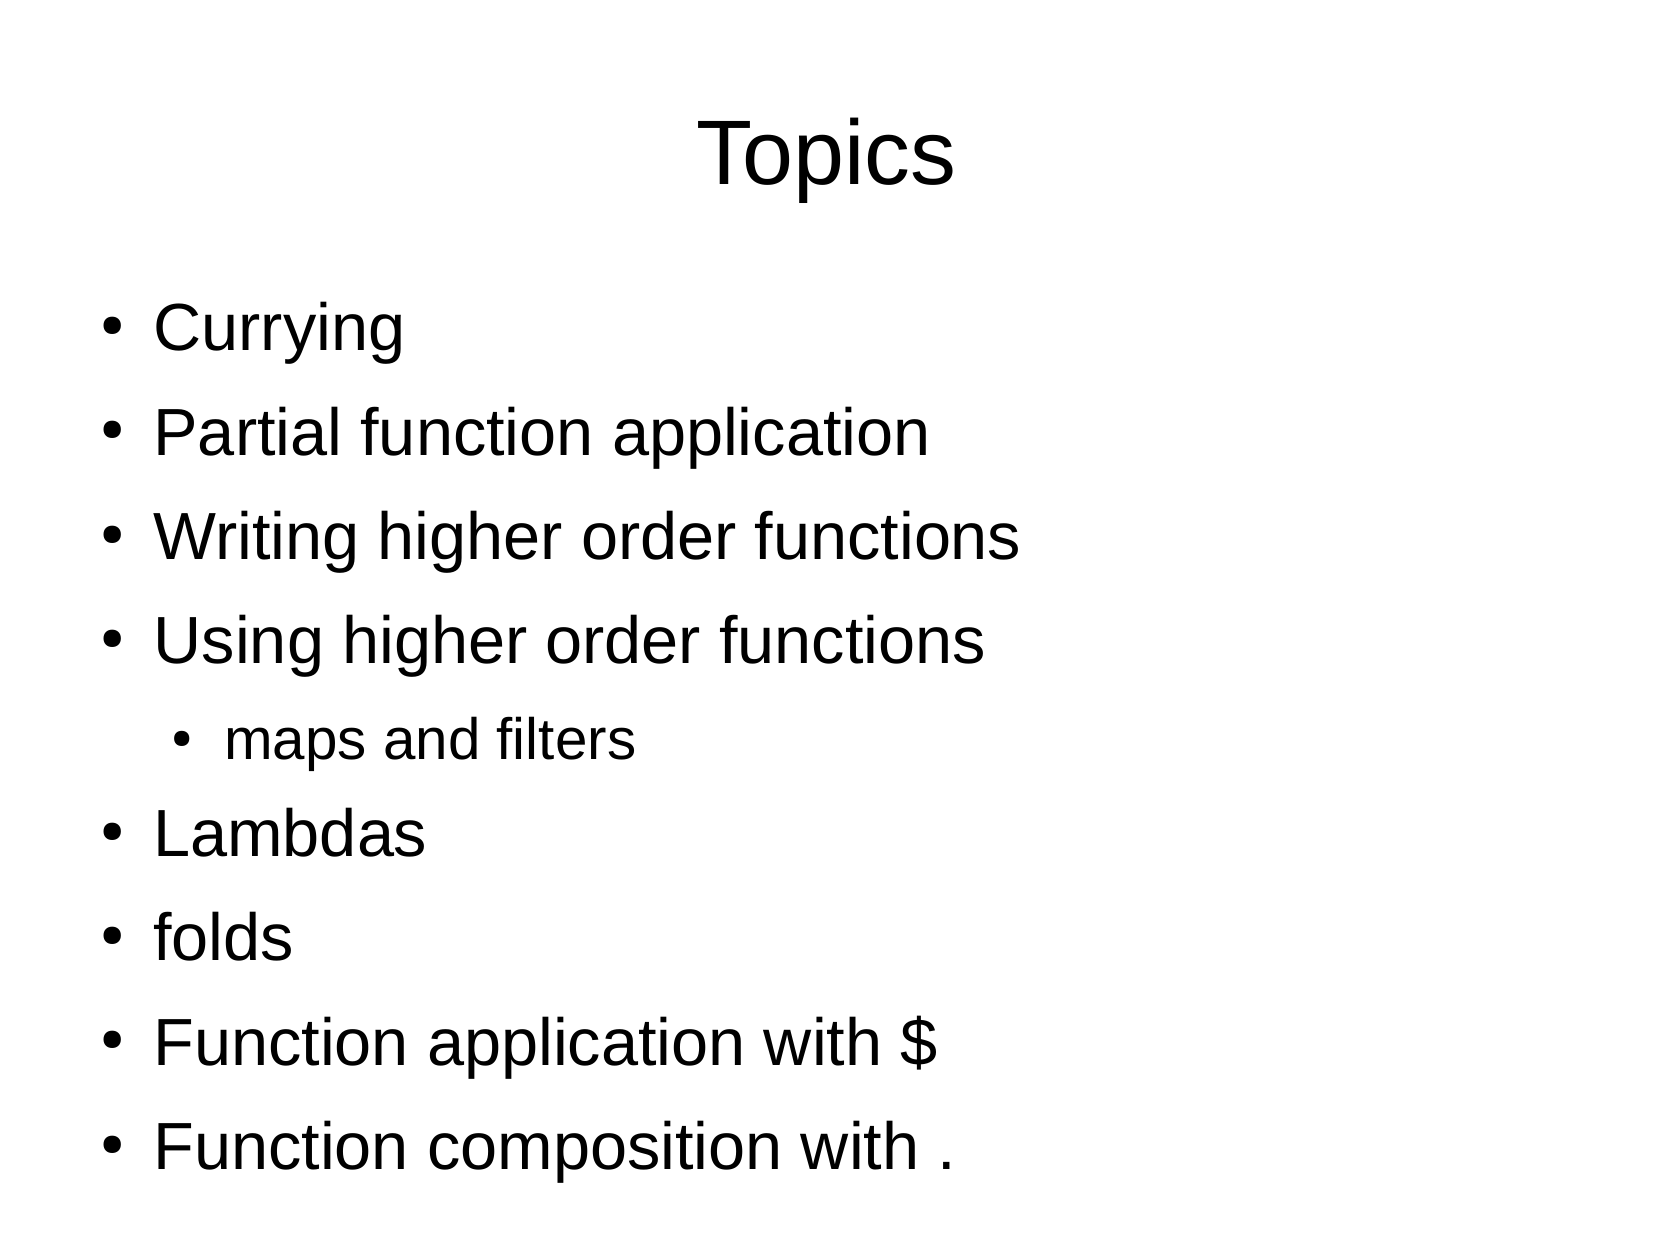

# Topics
Currying
Partial function application
Writing higher order functions
Using higher order functions
maps and filters
Lambdas
folds
Function application with $
Function composition with .